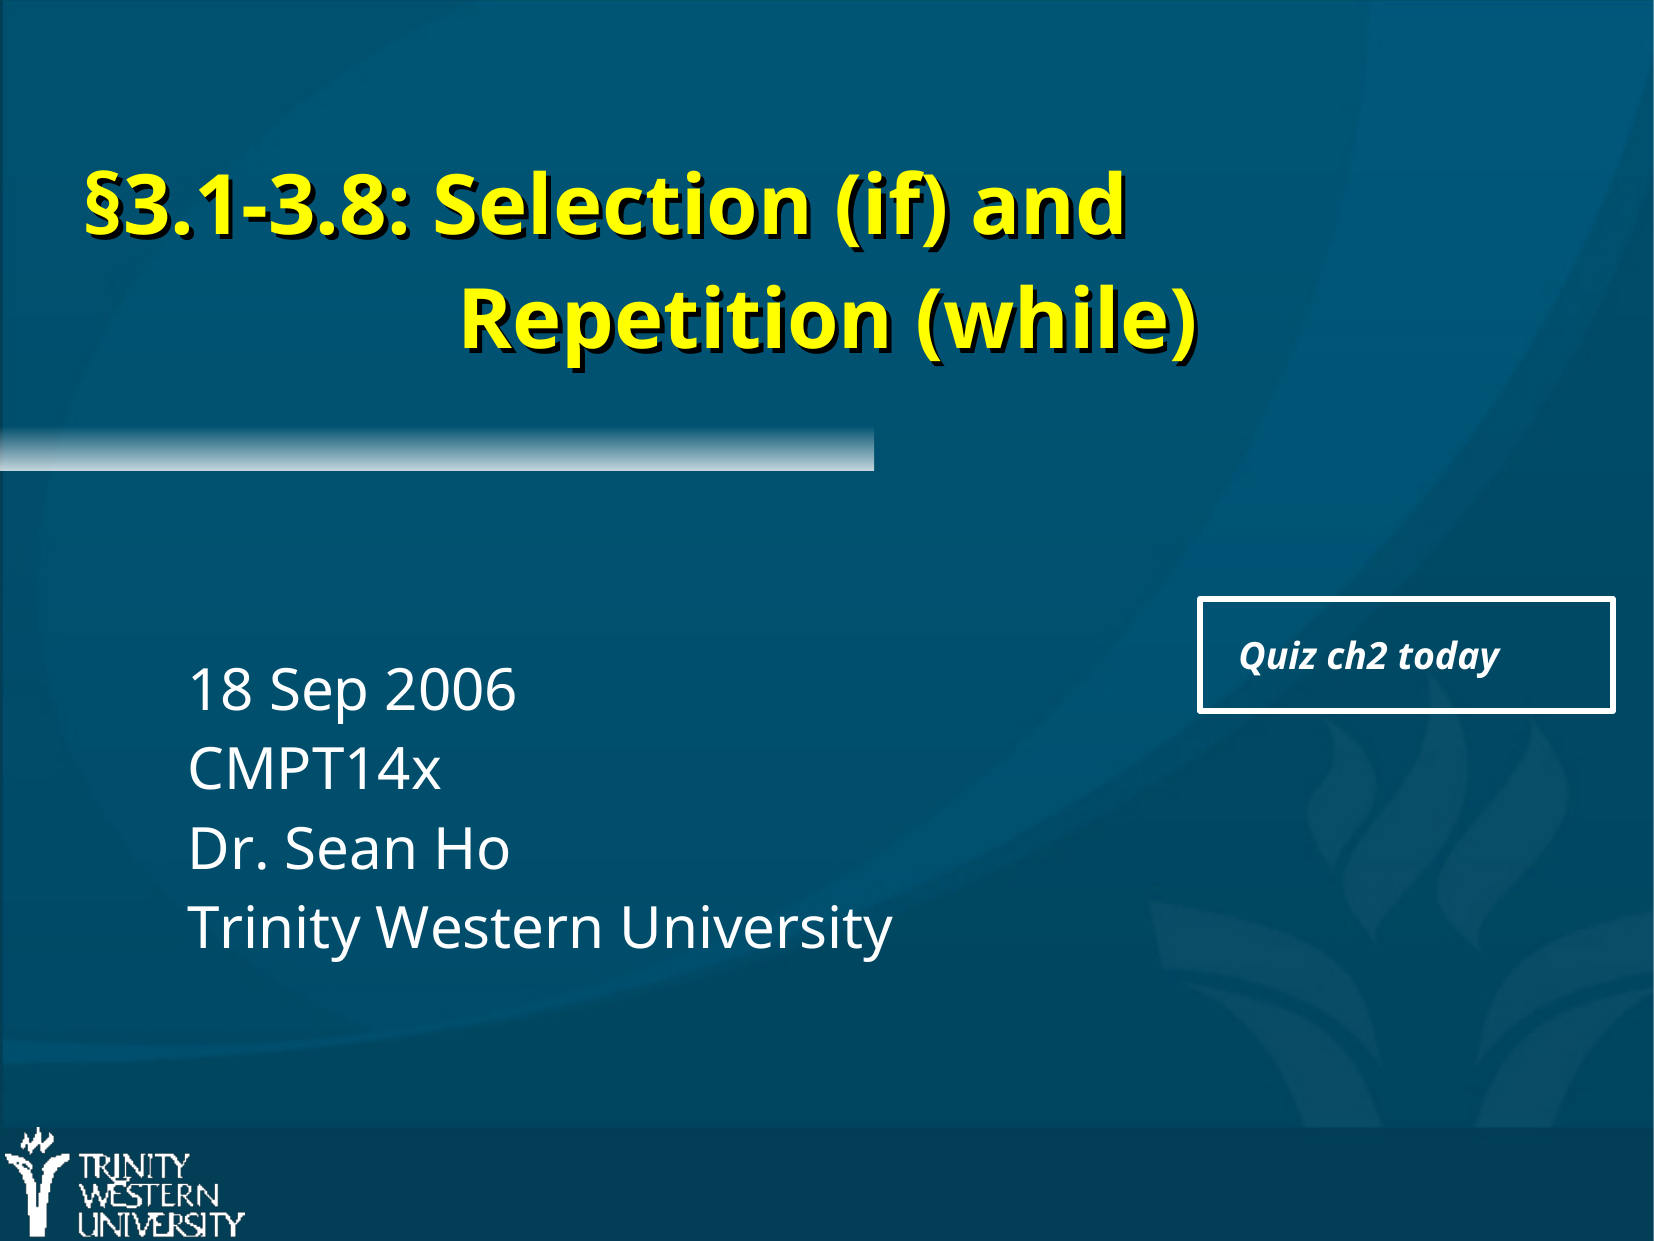

# §3.1-3.8: Selection (if) and Repetition (while)
18 Sep 2006
CMPT14x
Dr. Sean Ho
Trinity Western University
Quiz ch2 today